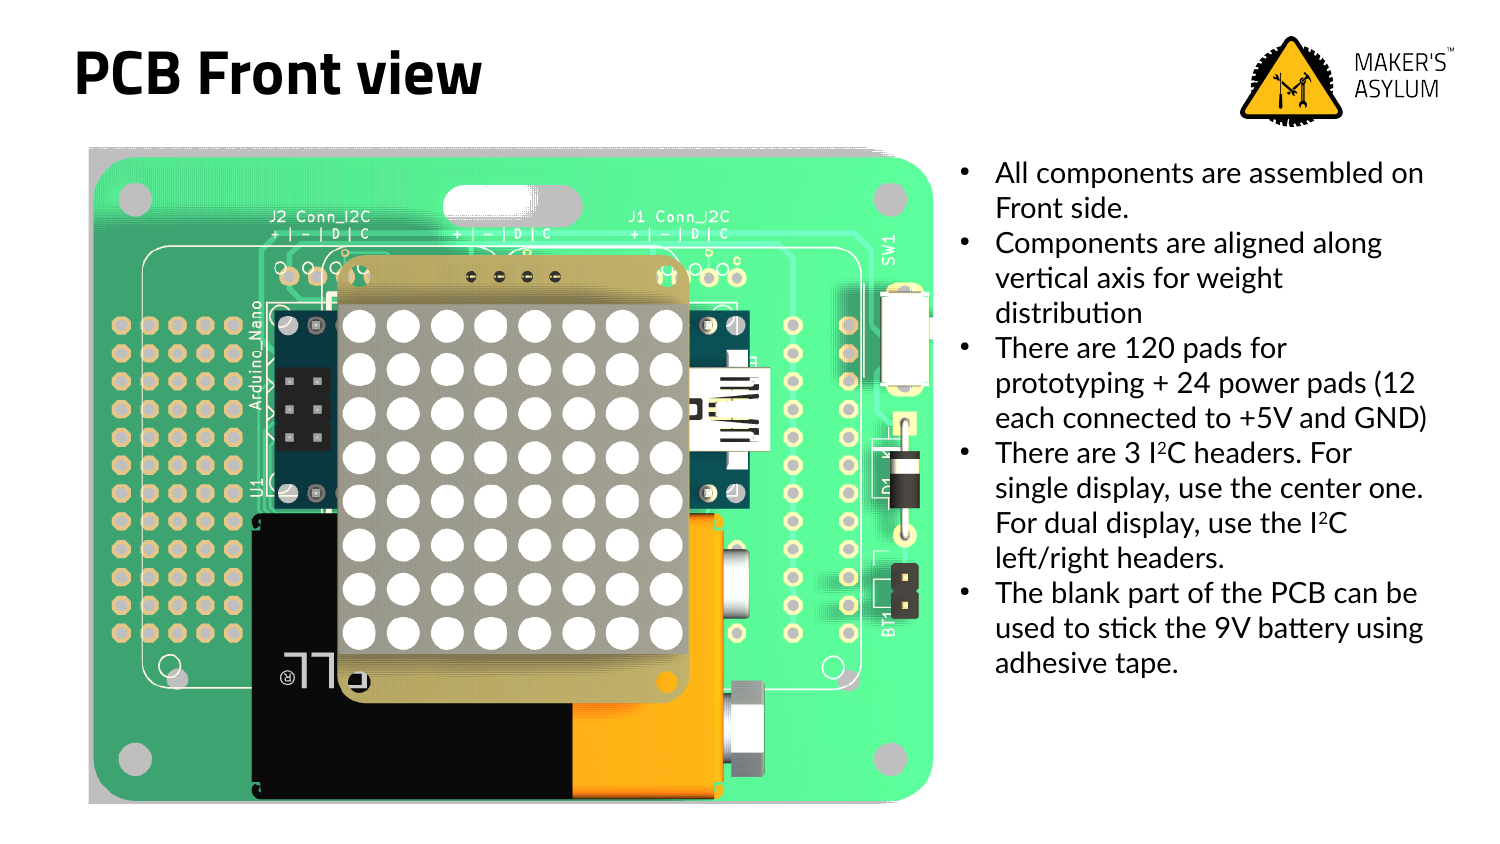

PCB Front view
All components are assembled on Front side.
Components are aligned along vertical axis for weight distribution
There are 120 pads for prototyping + 24 power pads (12 each connected to +5V and GND)
There are 3 I2C headers. For single display, use the center one. For dual display, use the I2C left/right headers.
The blank part of the PCB can be used to stick the 9V battery using adhesive tape.